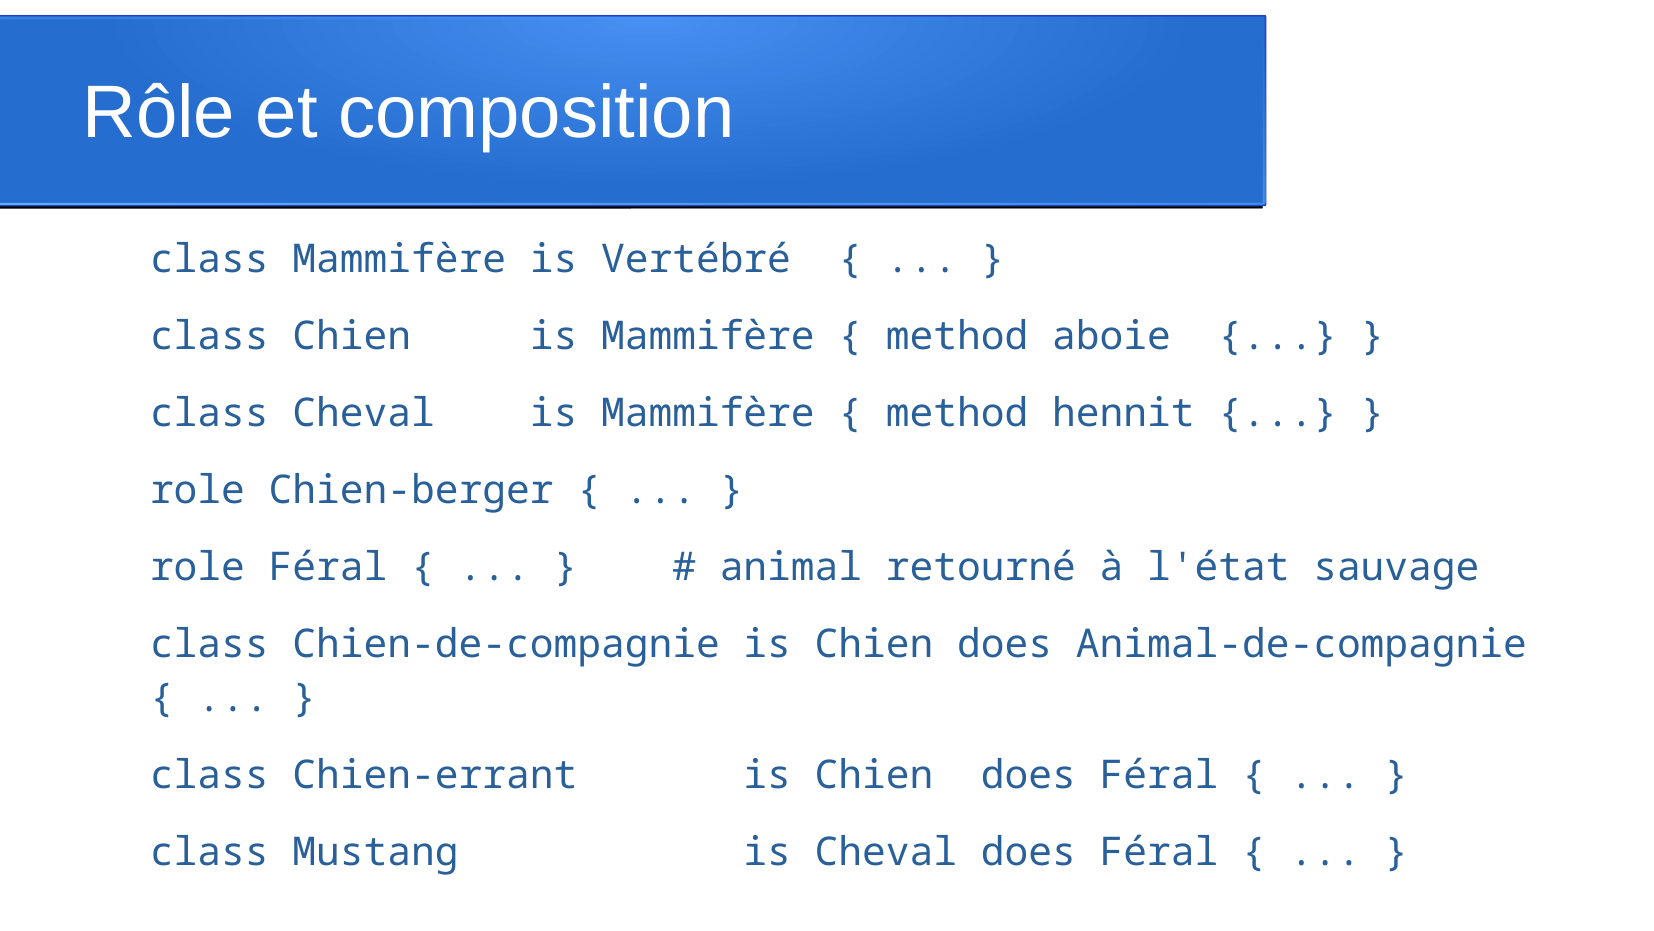

# Rôle et composition
class Mammifère is Vertébré { ... }
class Chien is Mammifère { method aboie {...} }
class Cheval is Mammifère { method hennit {...} }
role Chien-berger { ... }
role Féral { ... } # animal retourné à l'état sauvage
class Chien-de-compagnie is Chien does Animal-de-compagnie { ... }
class Chien-errant is Chien does Féral { ... }
class Mustang is Cheval does Féral { ... }